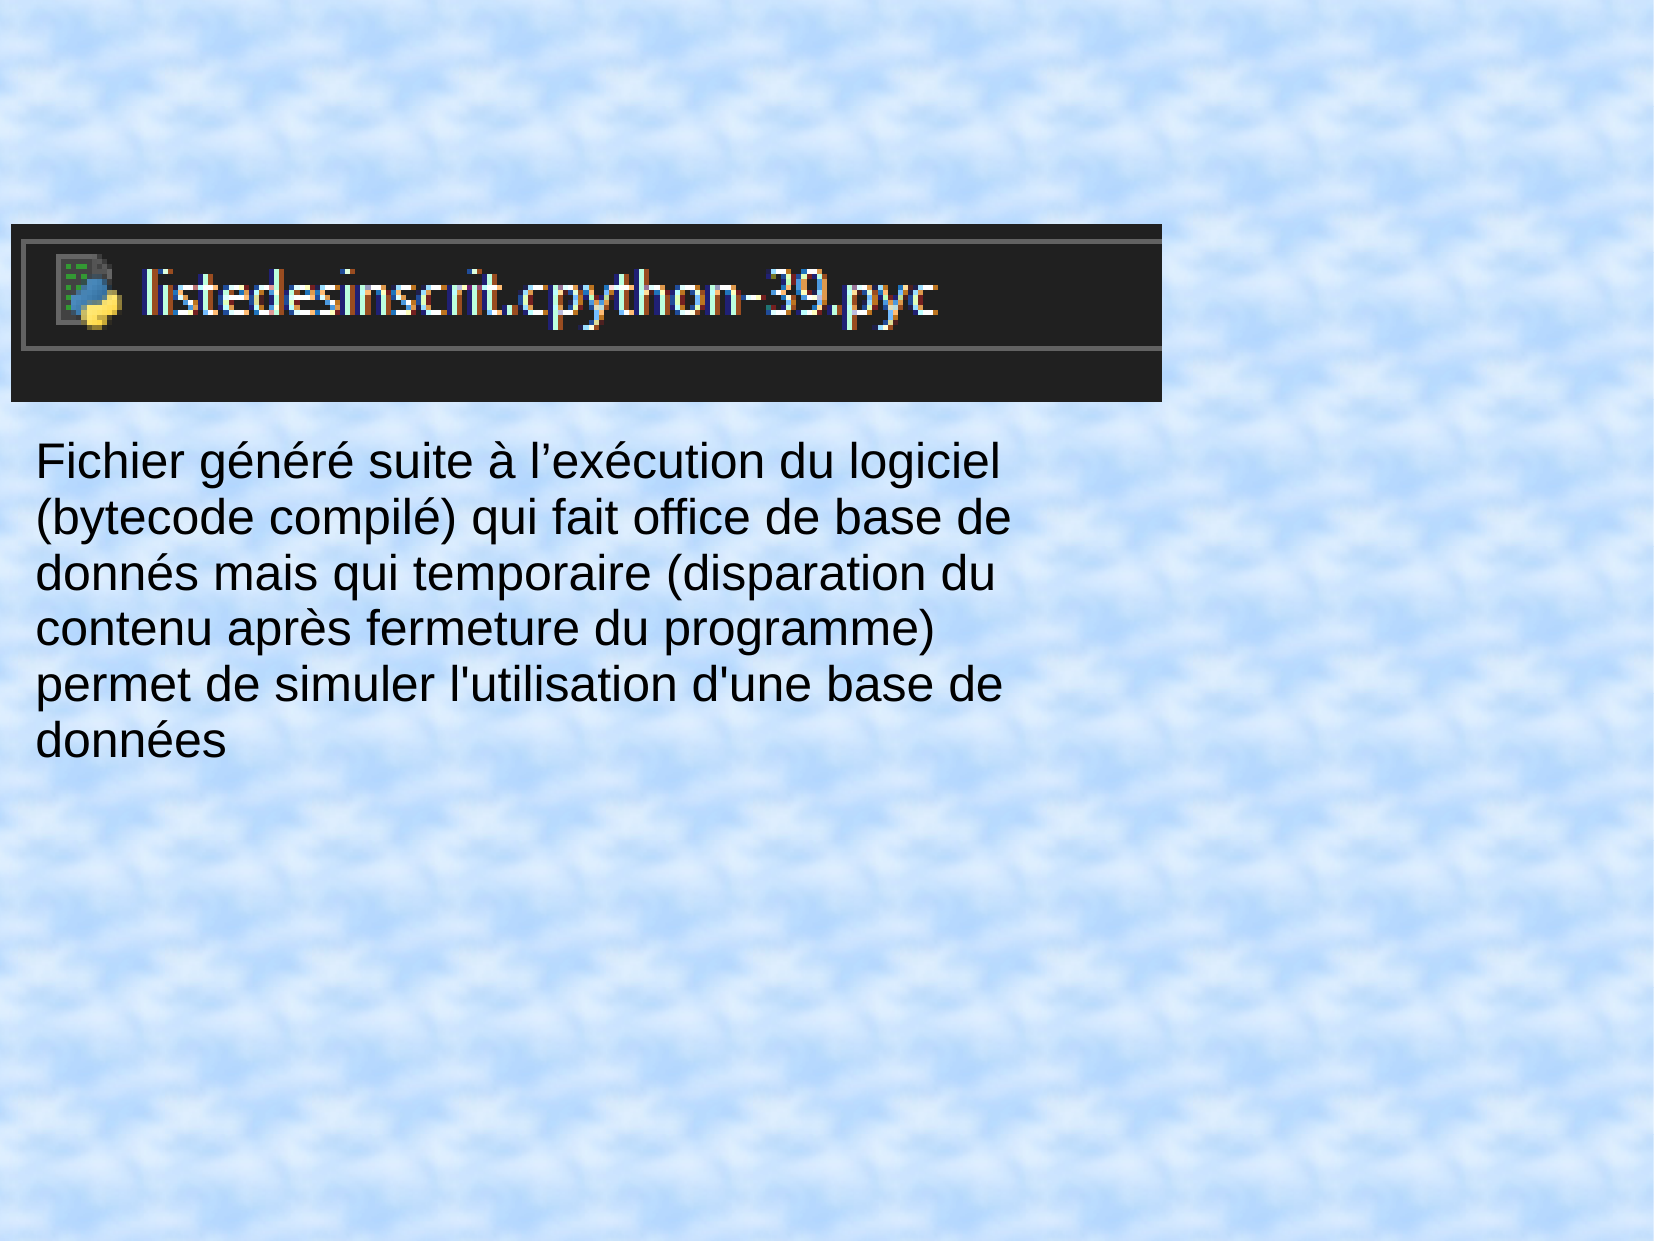

Fichier généré suite à l’exécution du logiciel
(bytecode compilé) qui fait office de base de donnés mais qui temporaire (disparation du contenu après fermeture du programme) permet de simuler l'utilisation d'une base de données